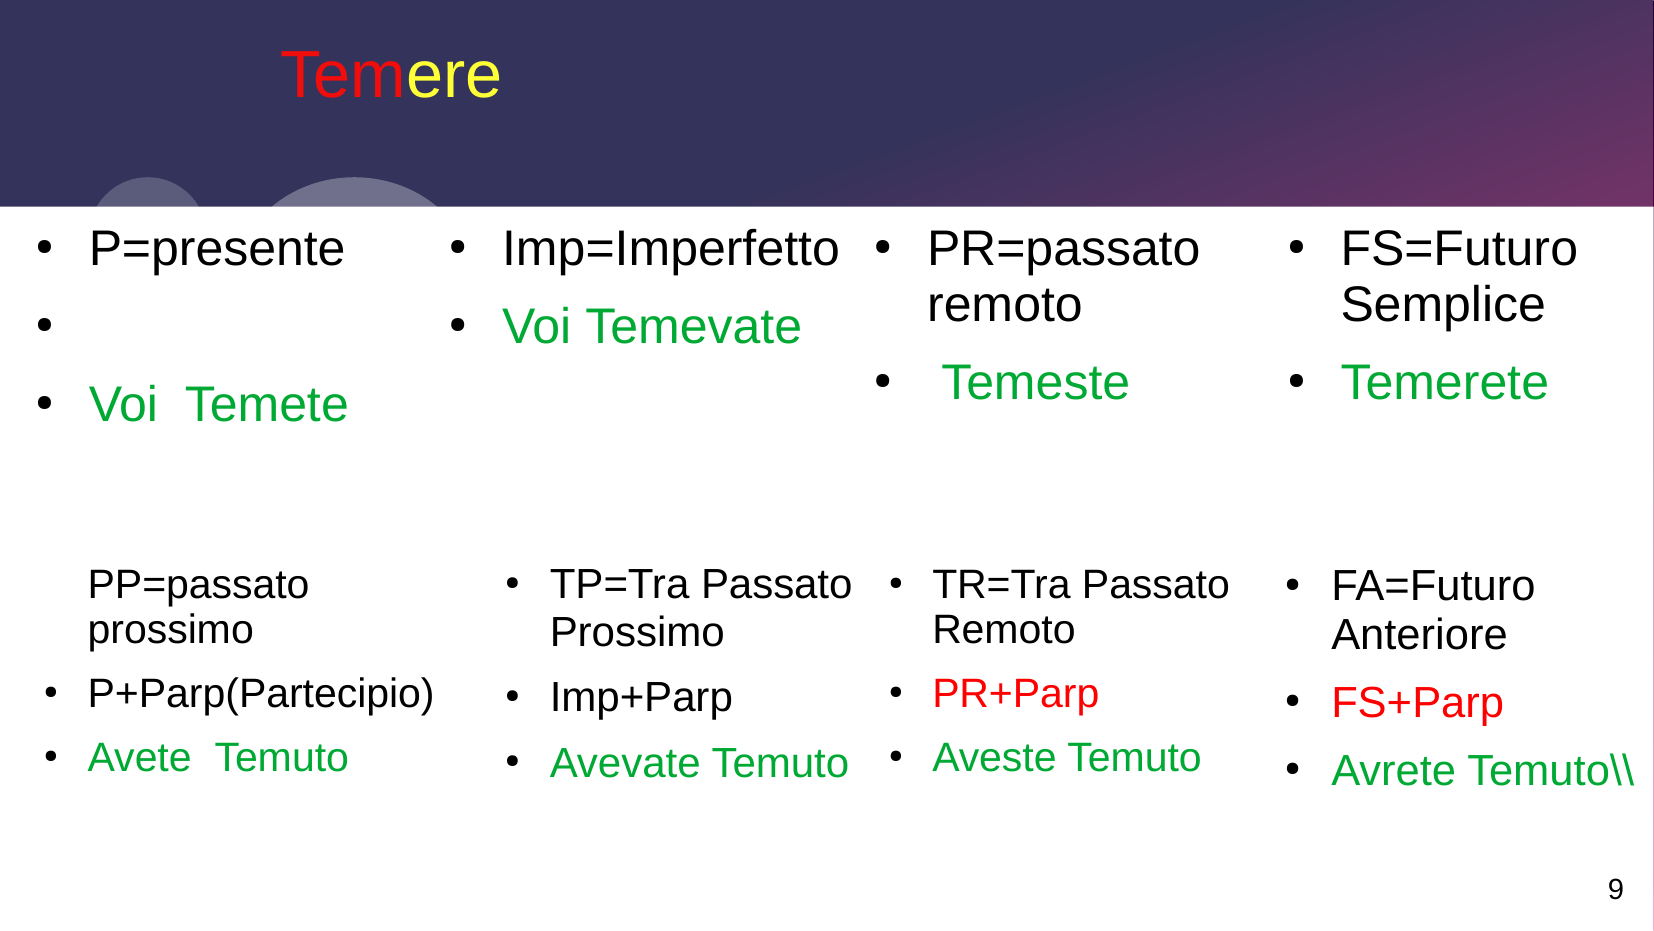

Temere
# P=presente
Voi Temete
Imp=Imperfetto
Voi Temevate
PR=passato remoto
 Temeste
FS=Futuro Semplice
Temerete
PP=passato prossimo
P+Parp(Partecipio)
Avete Temuto
TP=Tra Passato Prossimo
Imp+Parp
Avevate Temuto
TR=Tra Passato Remoto
PR+Parp
Aveste Temuto
FA=Futuro Anteriore
FS+Parp
Avrete Temuto\\